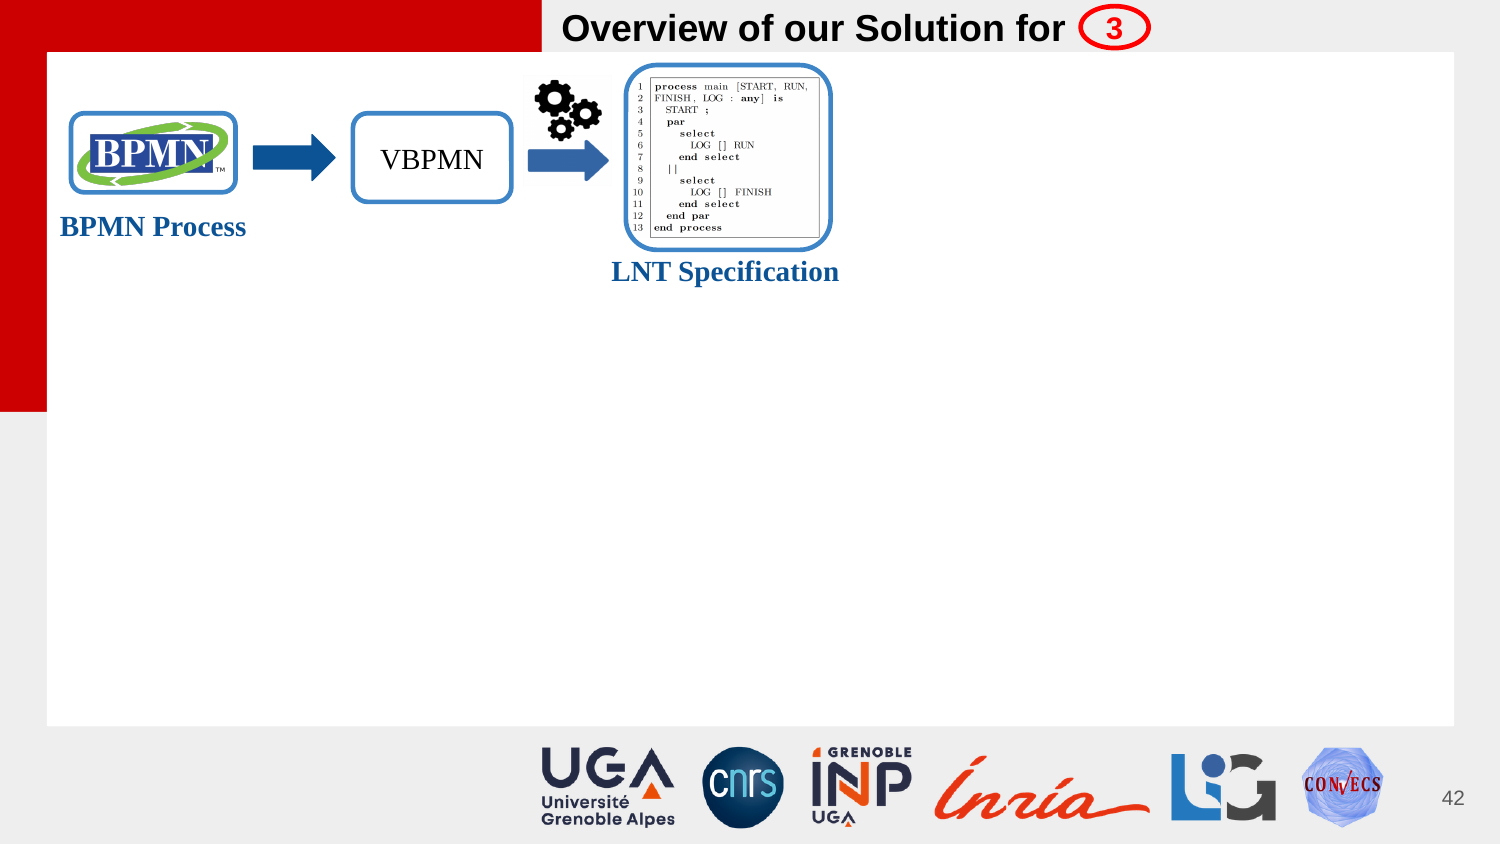

Overview of our Solution for
3
LNT Specification
VBPMN
BPMN Process